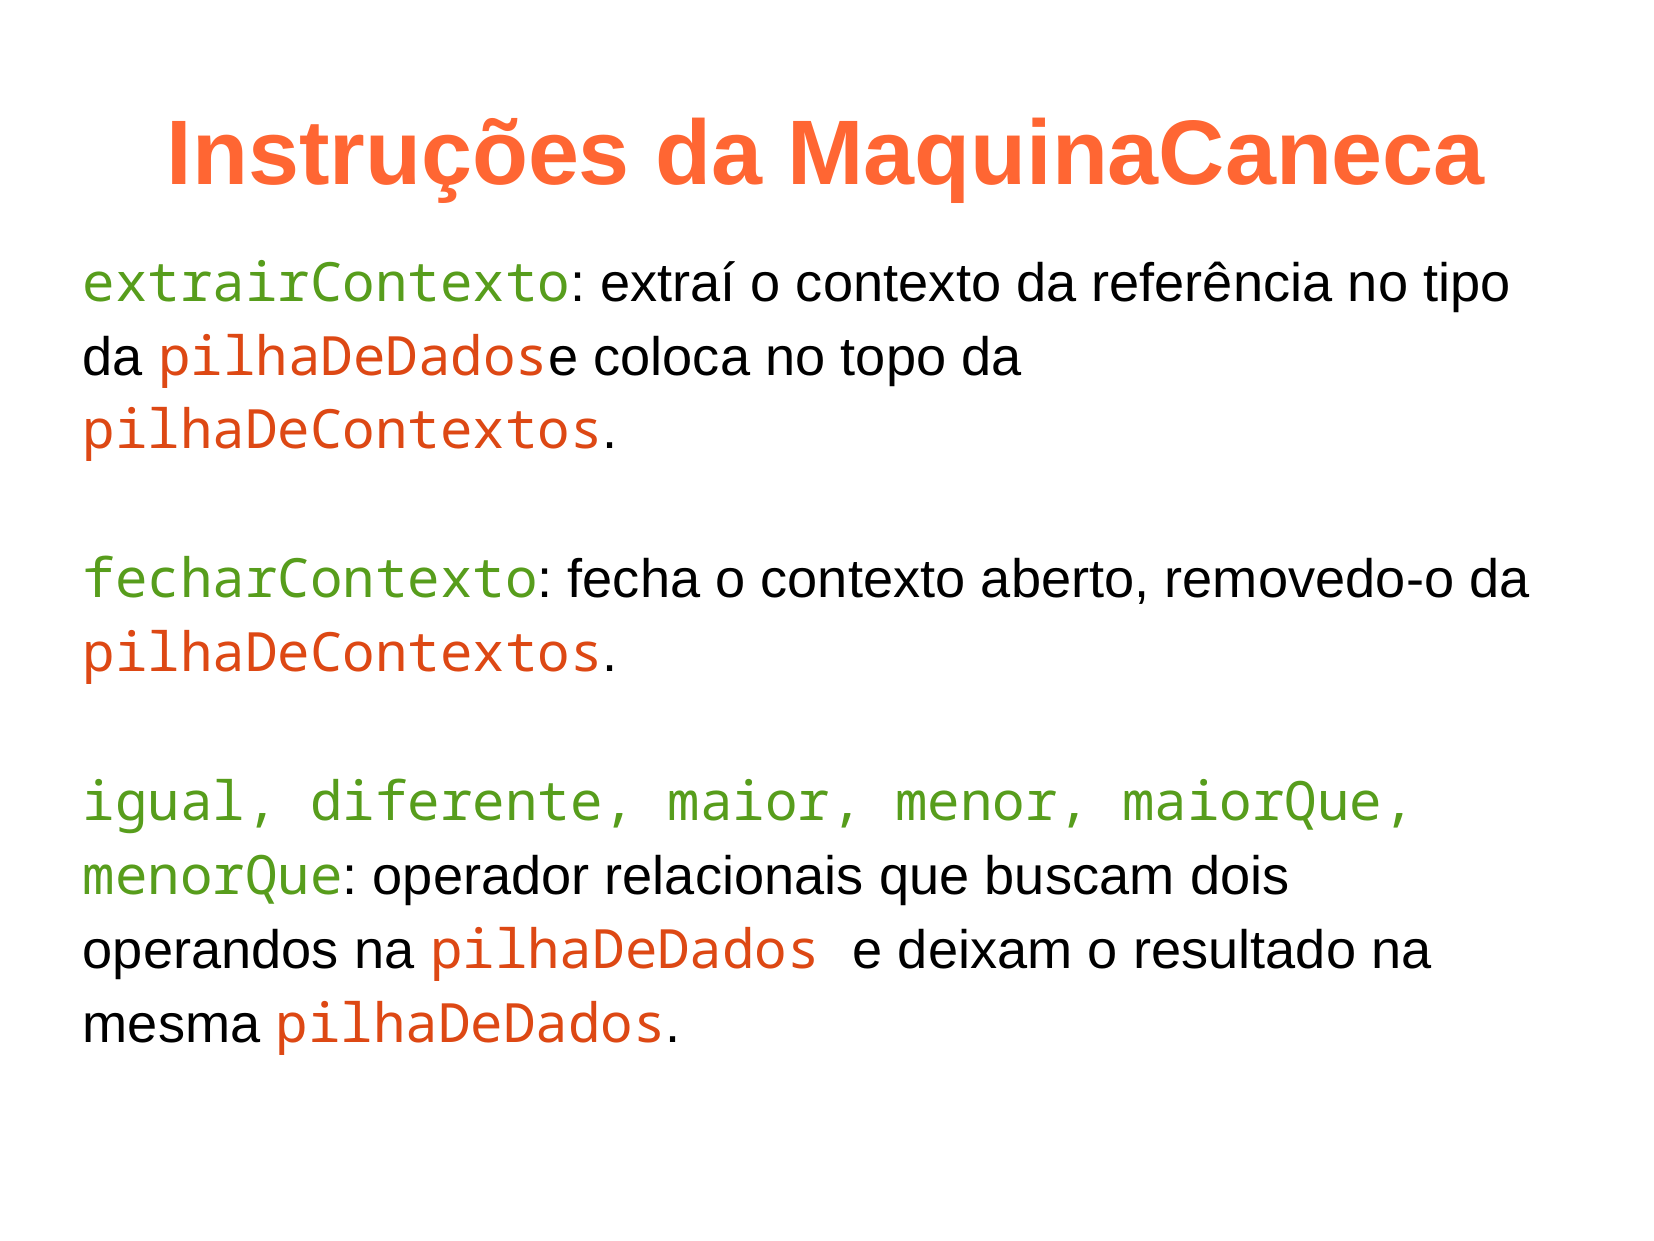

# Instruções da MaquinaCaneca
extrairContexto: extraí o contexto da referência no tipo da pilhaDeDadose coloca no topo da pilhaDeContextos.
fecharContexto: fecha o contexto aberto, removedo-o da pilhaDeContextos.
igual, diferente, maior, menor, maiorQue, menorQue: operador relacionais que buscam dois operandos na pilhaDeDados e deixam o resultado na mesma pilhaDeDados.